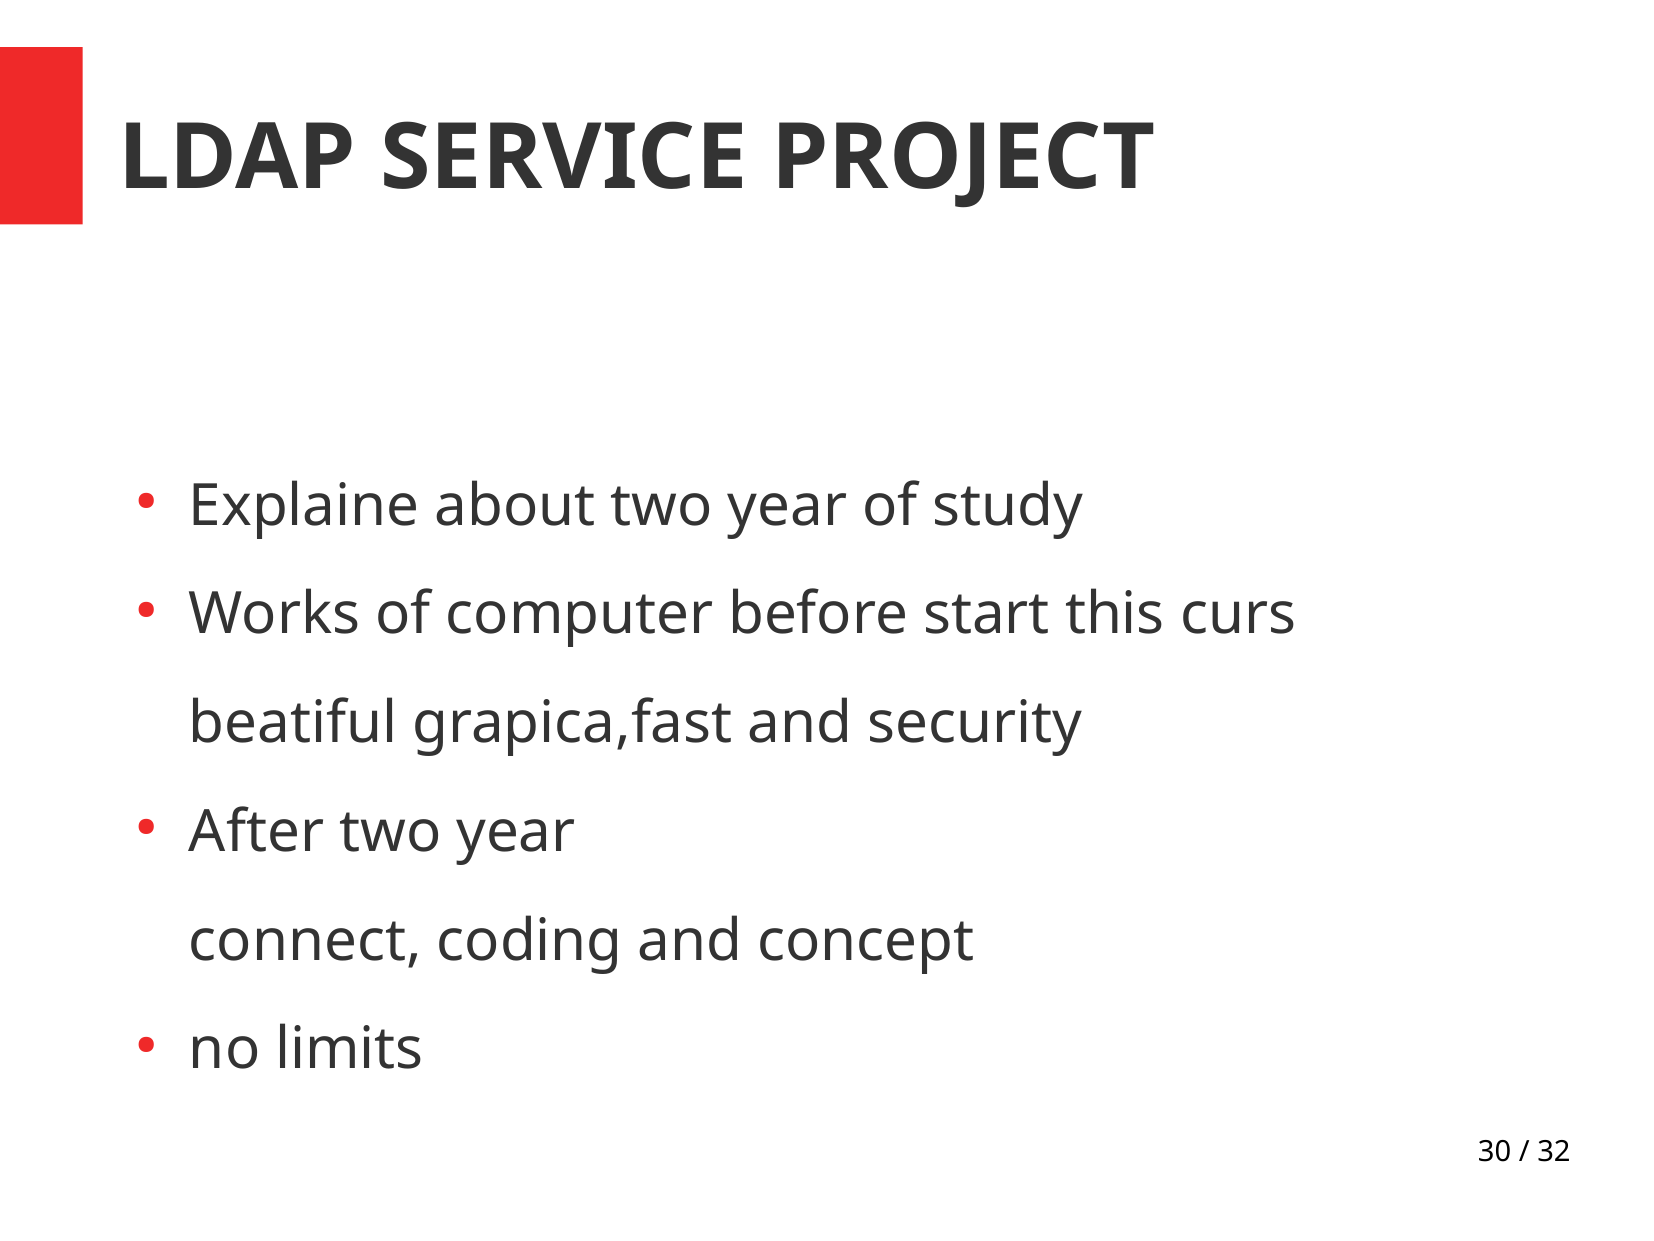

# LDAP SERVICE PROJECT
Explaine about two year of study
Works of computer before start this curs
beatiful grapica,fast and security
After two year
connect, coding and concept
no limits
30